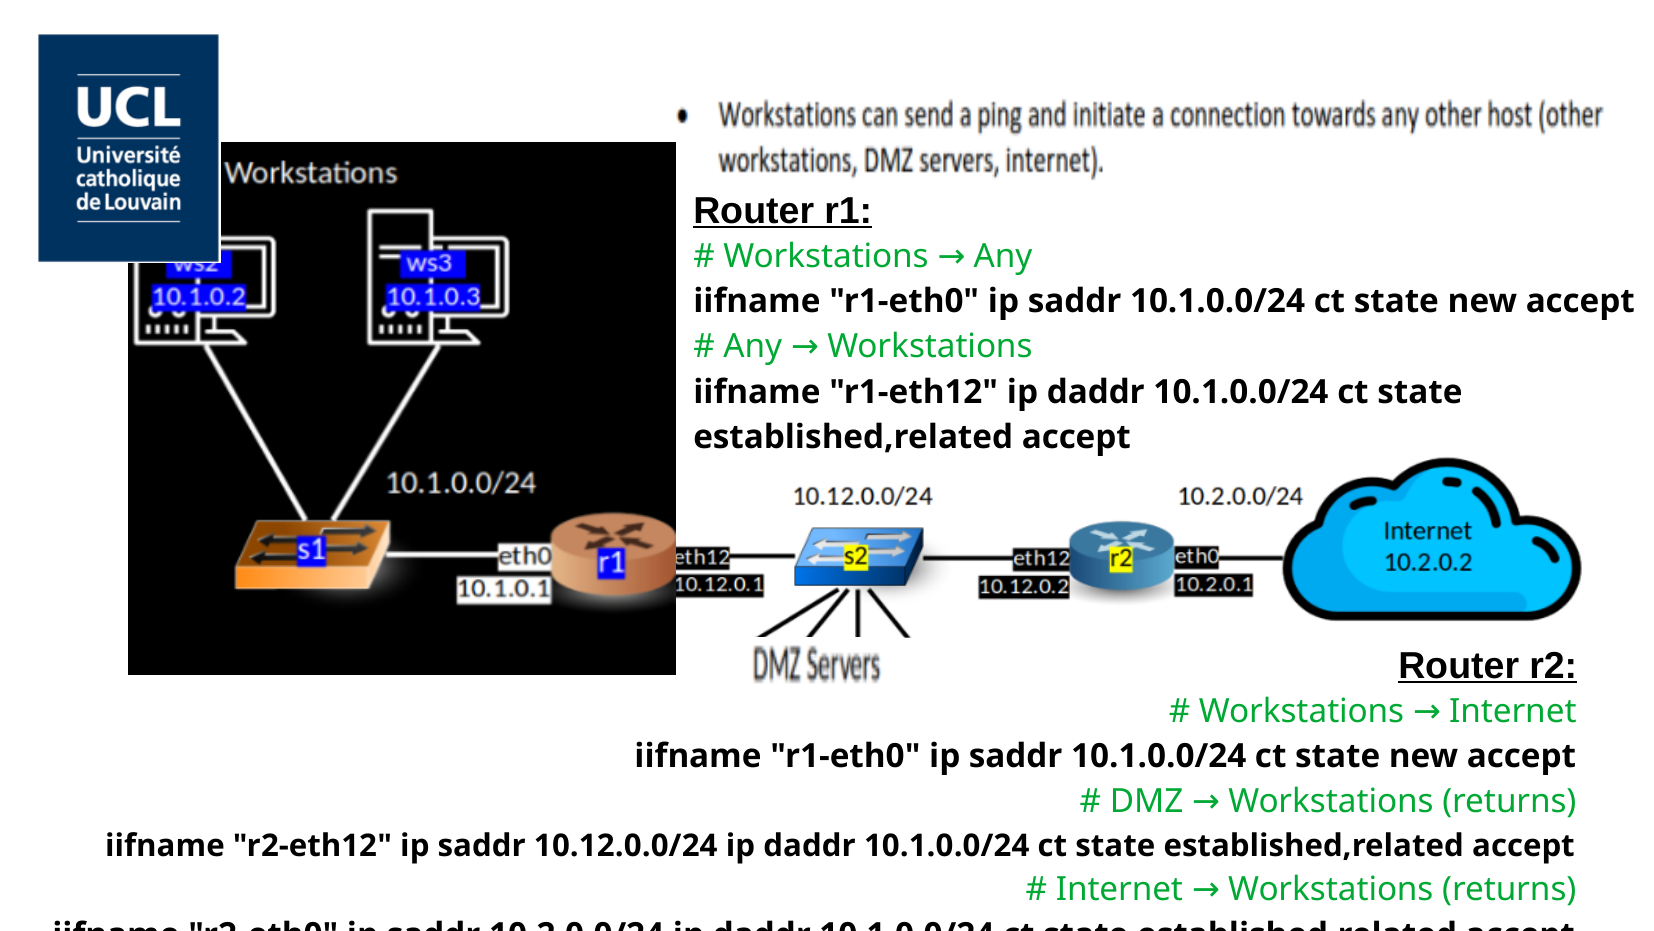

Router r1:
# Workstations → Any
iifname "r1-eth0" ip saddr 10.1.0.0/24 ct state new accept
# Any → Workstations
iifname "r1-eth12" ip daddr 10.1.0.0/24 ct state established,related accept
Router r2:
# Workstations → Internet
iifname "r1-eth0" ip saddr 10.1.0.0/24 ct state new accept
# DMZ → Workstations (returns)
iifname "r2-eth12" ip saddr 10.12.0.0/24 ip daddr 10.1.0.0/24 ct state established,related accept
# Internet → Workstations (returns)
iifname "r2-eth0" ip saddr 10.2.0.0/24 ip daddr 10.1.0.0/24 ct state established,related accept